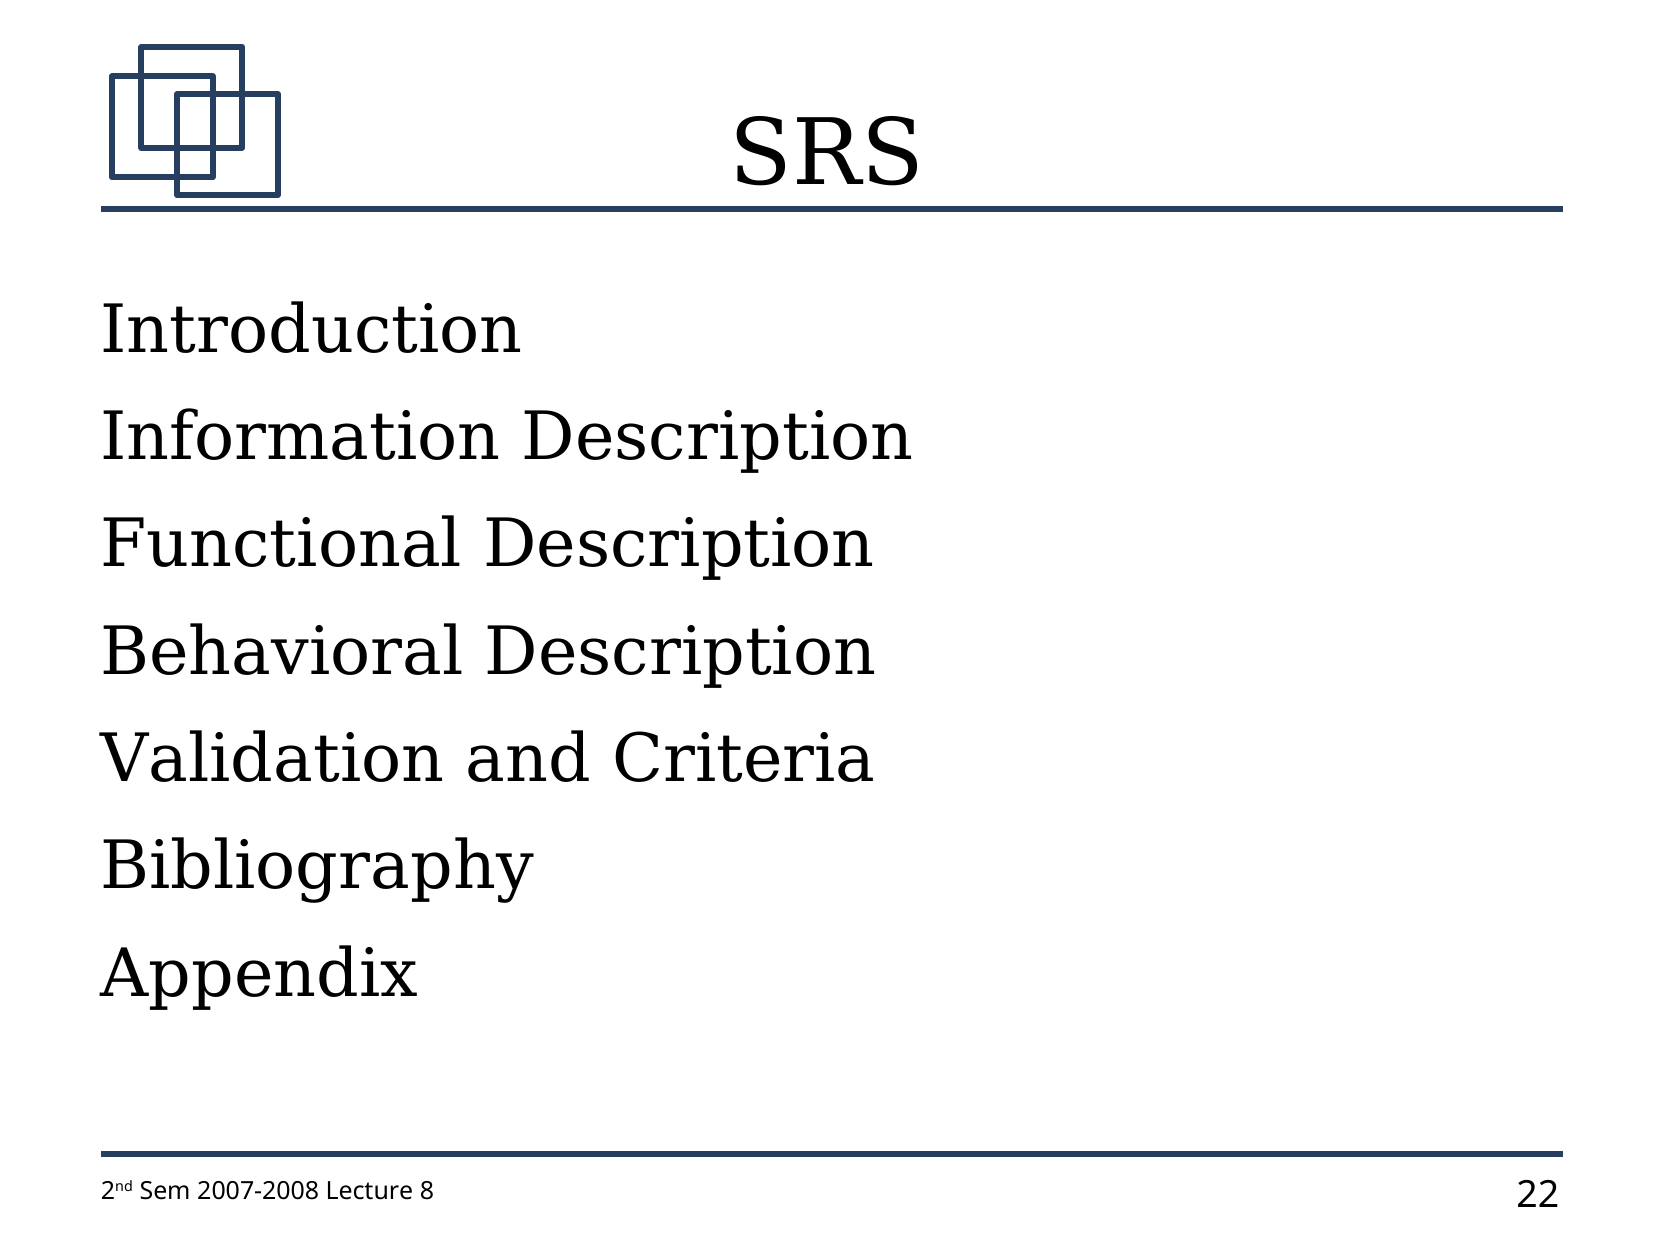

# SRS
Introduction
Information Description
Functional Description
Behavioral Description
Validation and Criteria
Bibliography
Appendix